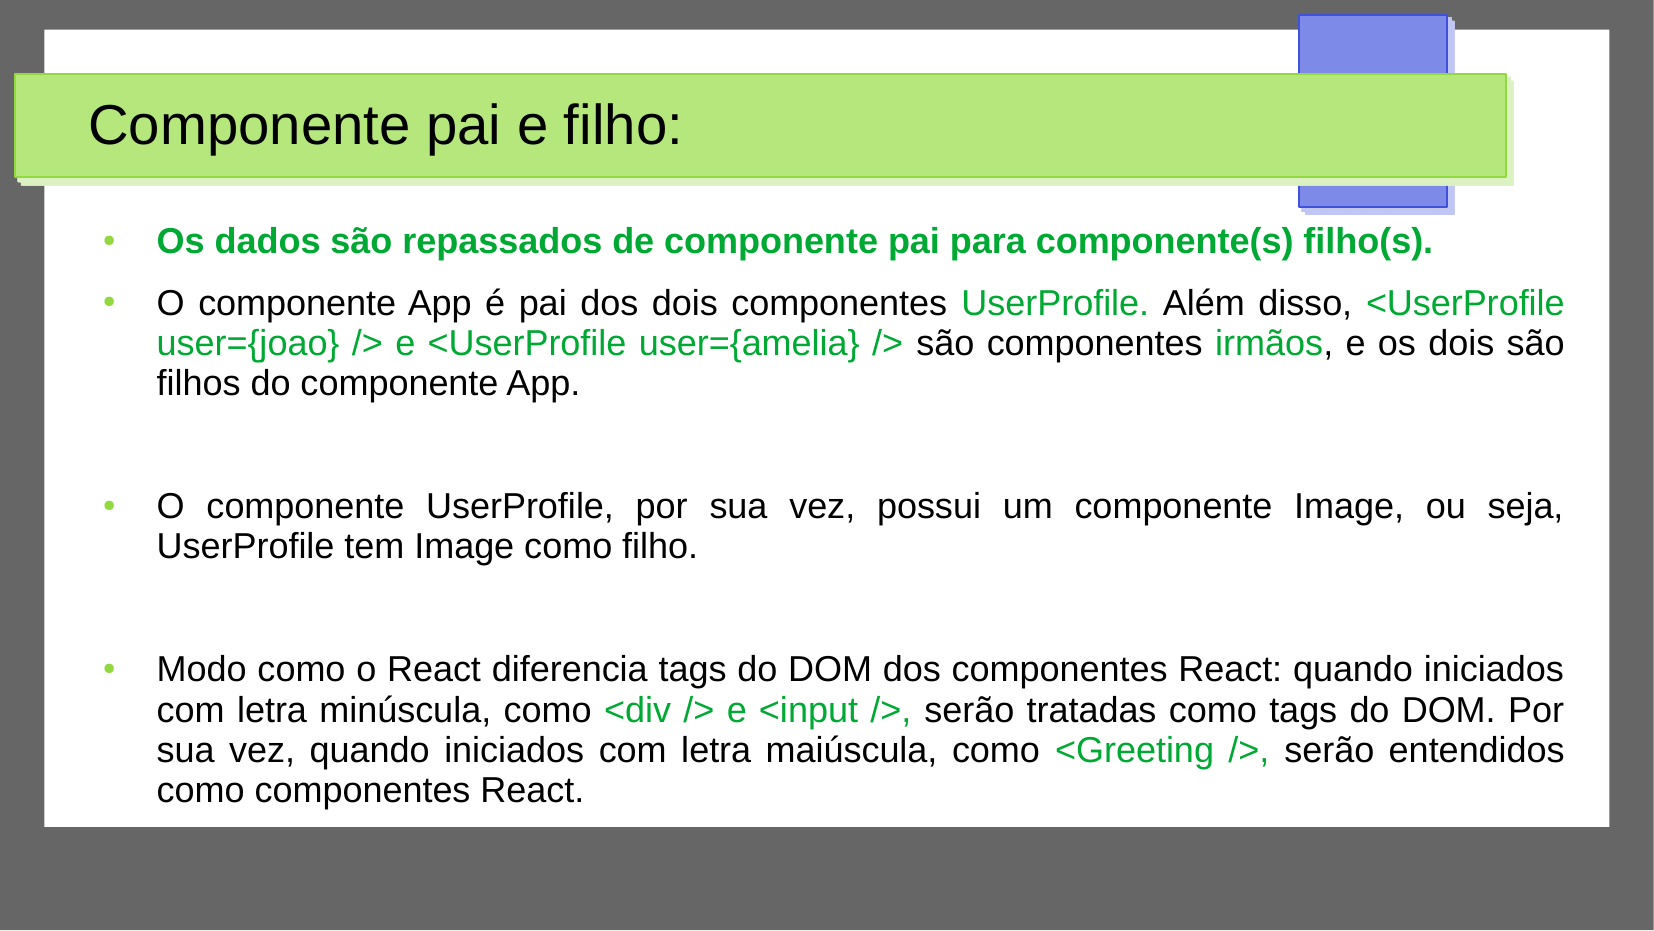

# Componente pai e filho:
Os dados são repassados de componente pai para componente(s) filho(s).
O componente App é pai dos dois componentes UserProfile. Além disso, <UserProfile user={joao} /> e <UserProfile user={amelia} /> são componentes irmãos, e os dois são filhos do componente App.
O componente UserProfile, por sua vez, possui um componente Image, ou seja, UserProfile tem Image como filho.
Modo como o React diferencia tags do DOM dos componentes React: quando iniciados com letra minúscula, como <div /> e <input />, serão tratadas como tags do DOM. Por sua vez, quando iniciados com letra maiúscula, como <Greeting />, serão entendidos como componentes React.